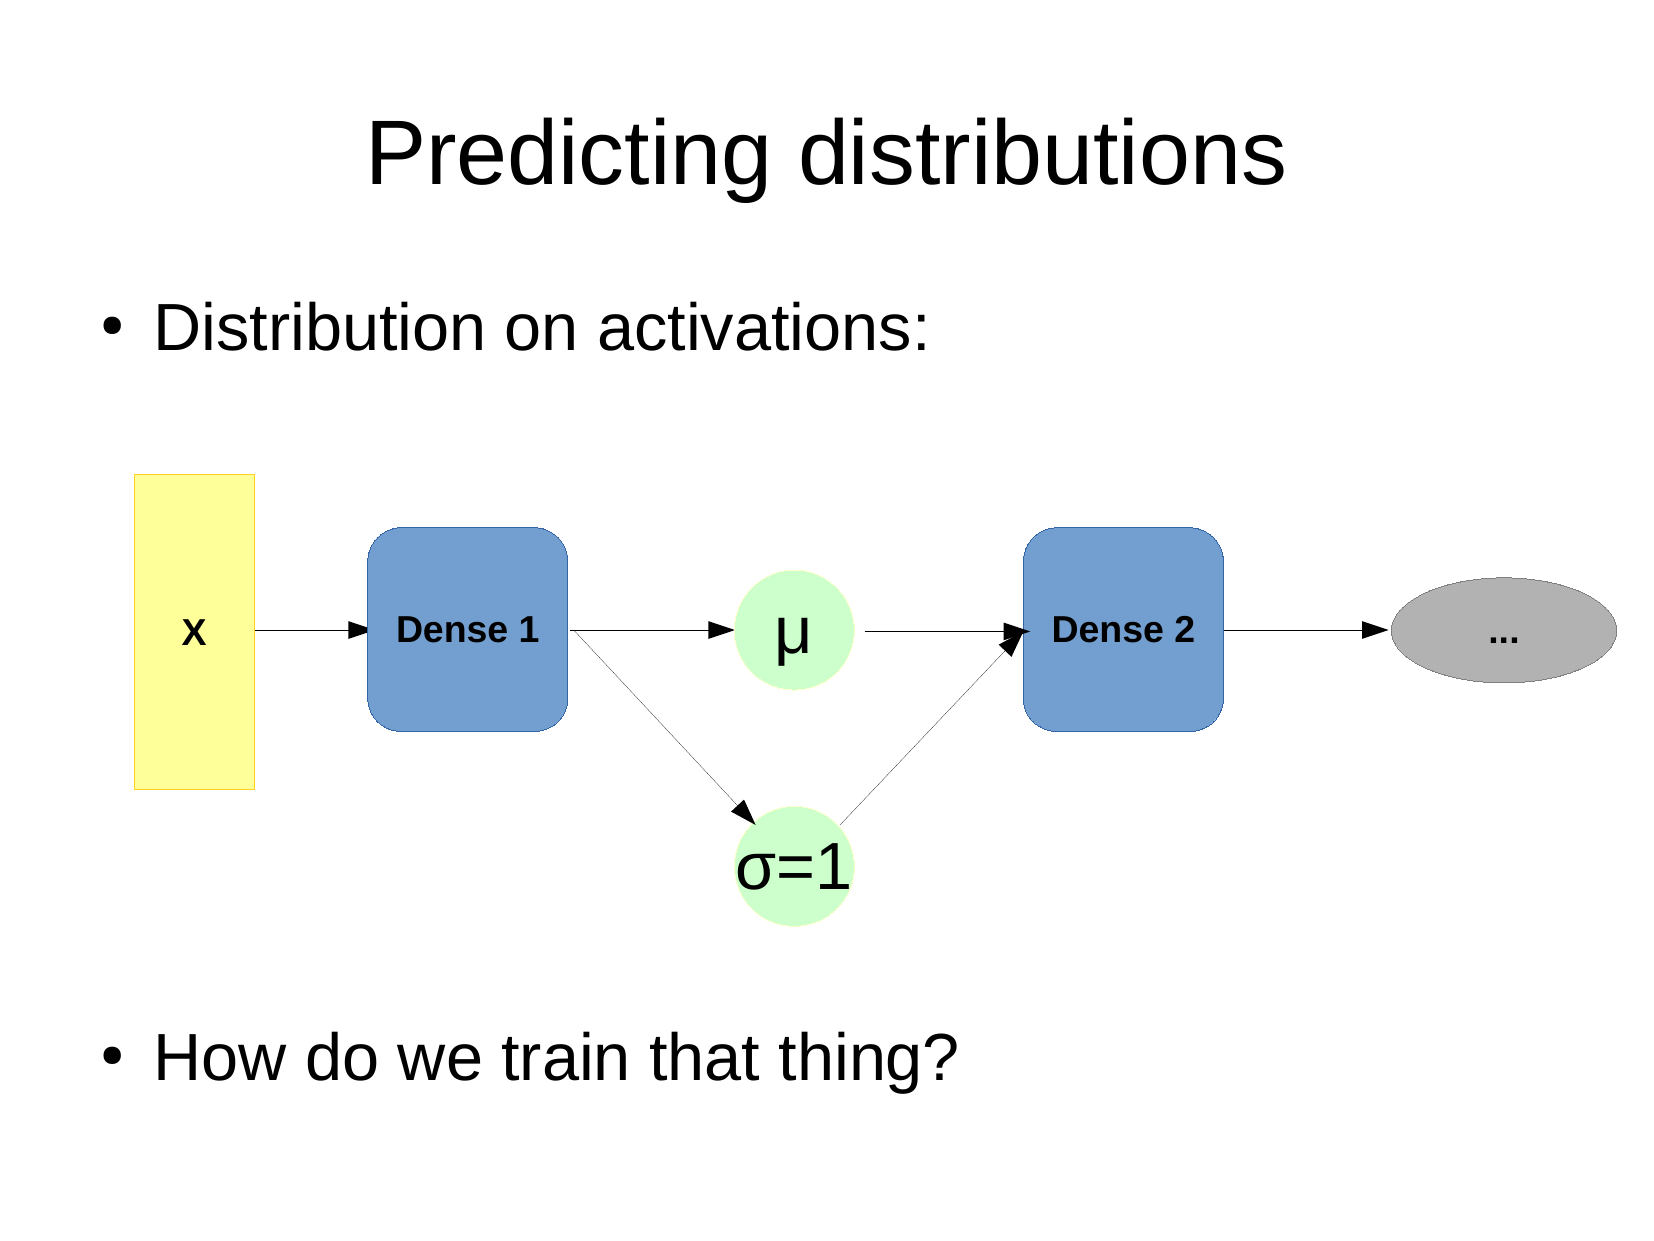

# Predicting distributions
Distribution on activations:
How do we train that thing?
X
Dense 1
Dense 2
μ
...
σ=1